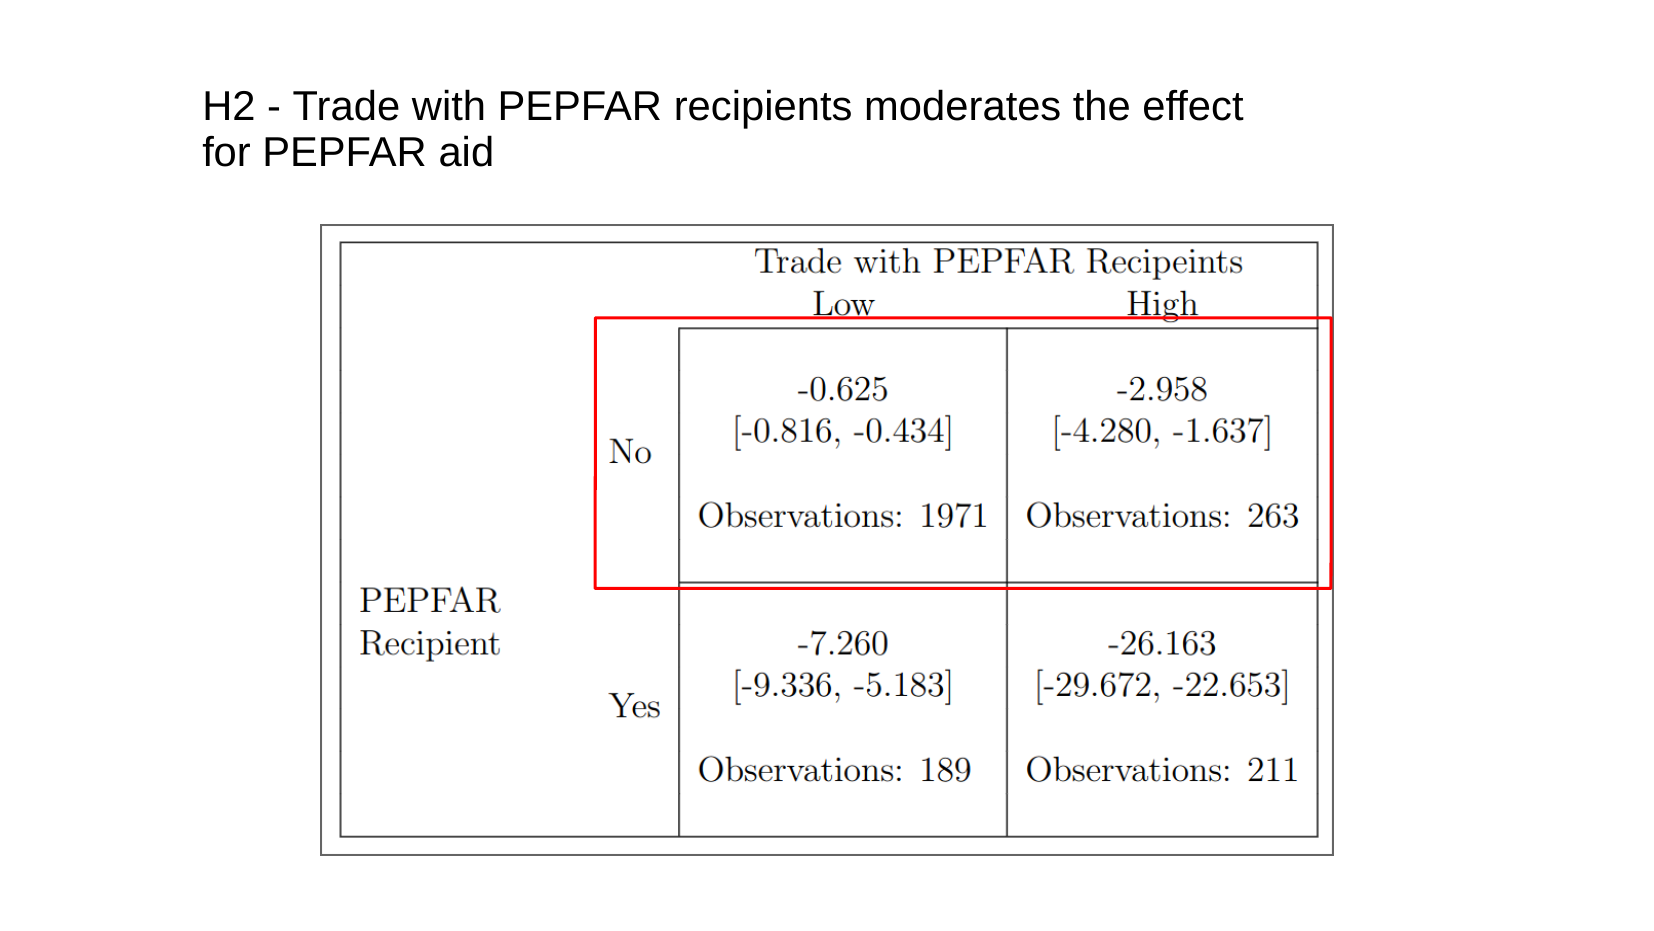

H2 - Trade with PEPFAR recipients moderates the effect for PEPFAR aid